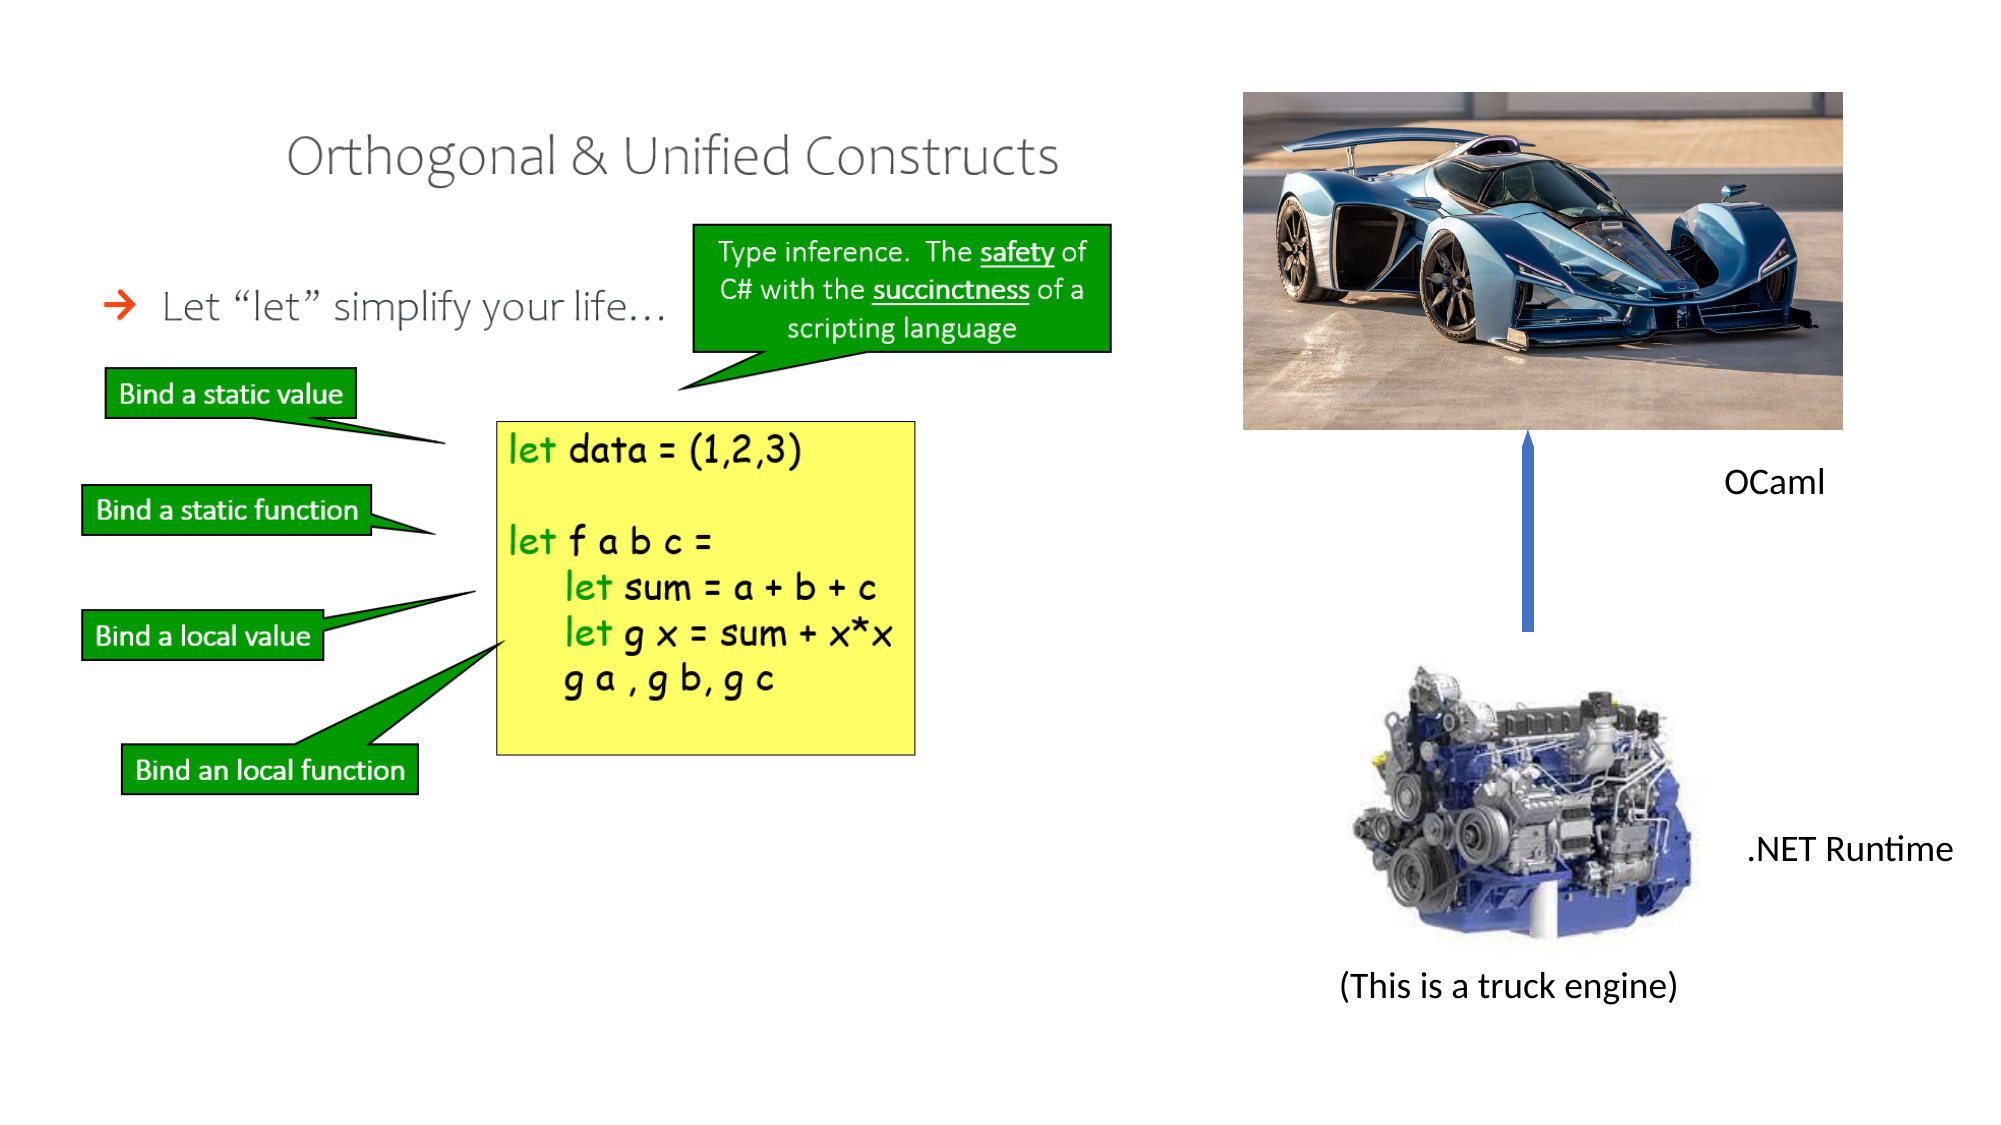

OCaml
.NET Runtime
(This is a truck engine)